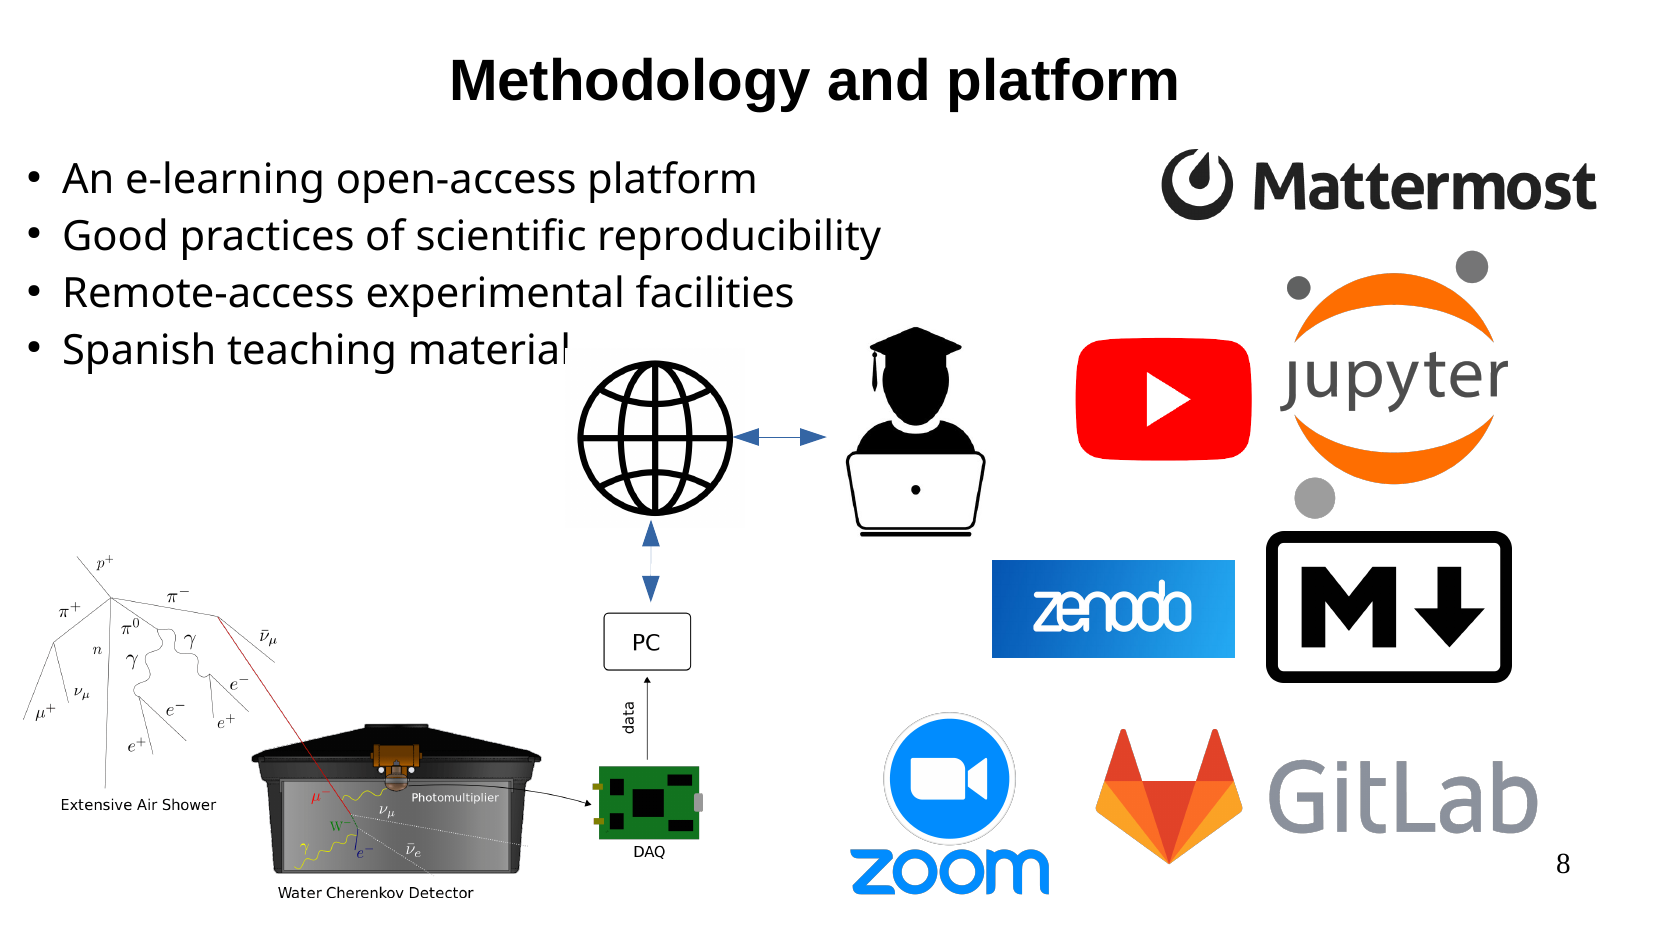

Methodology and platform
An e-learning open-access platform
Good practices of scientific reproducibility
Remote-access experimental facilities
Spanish teaching material
8